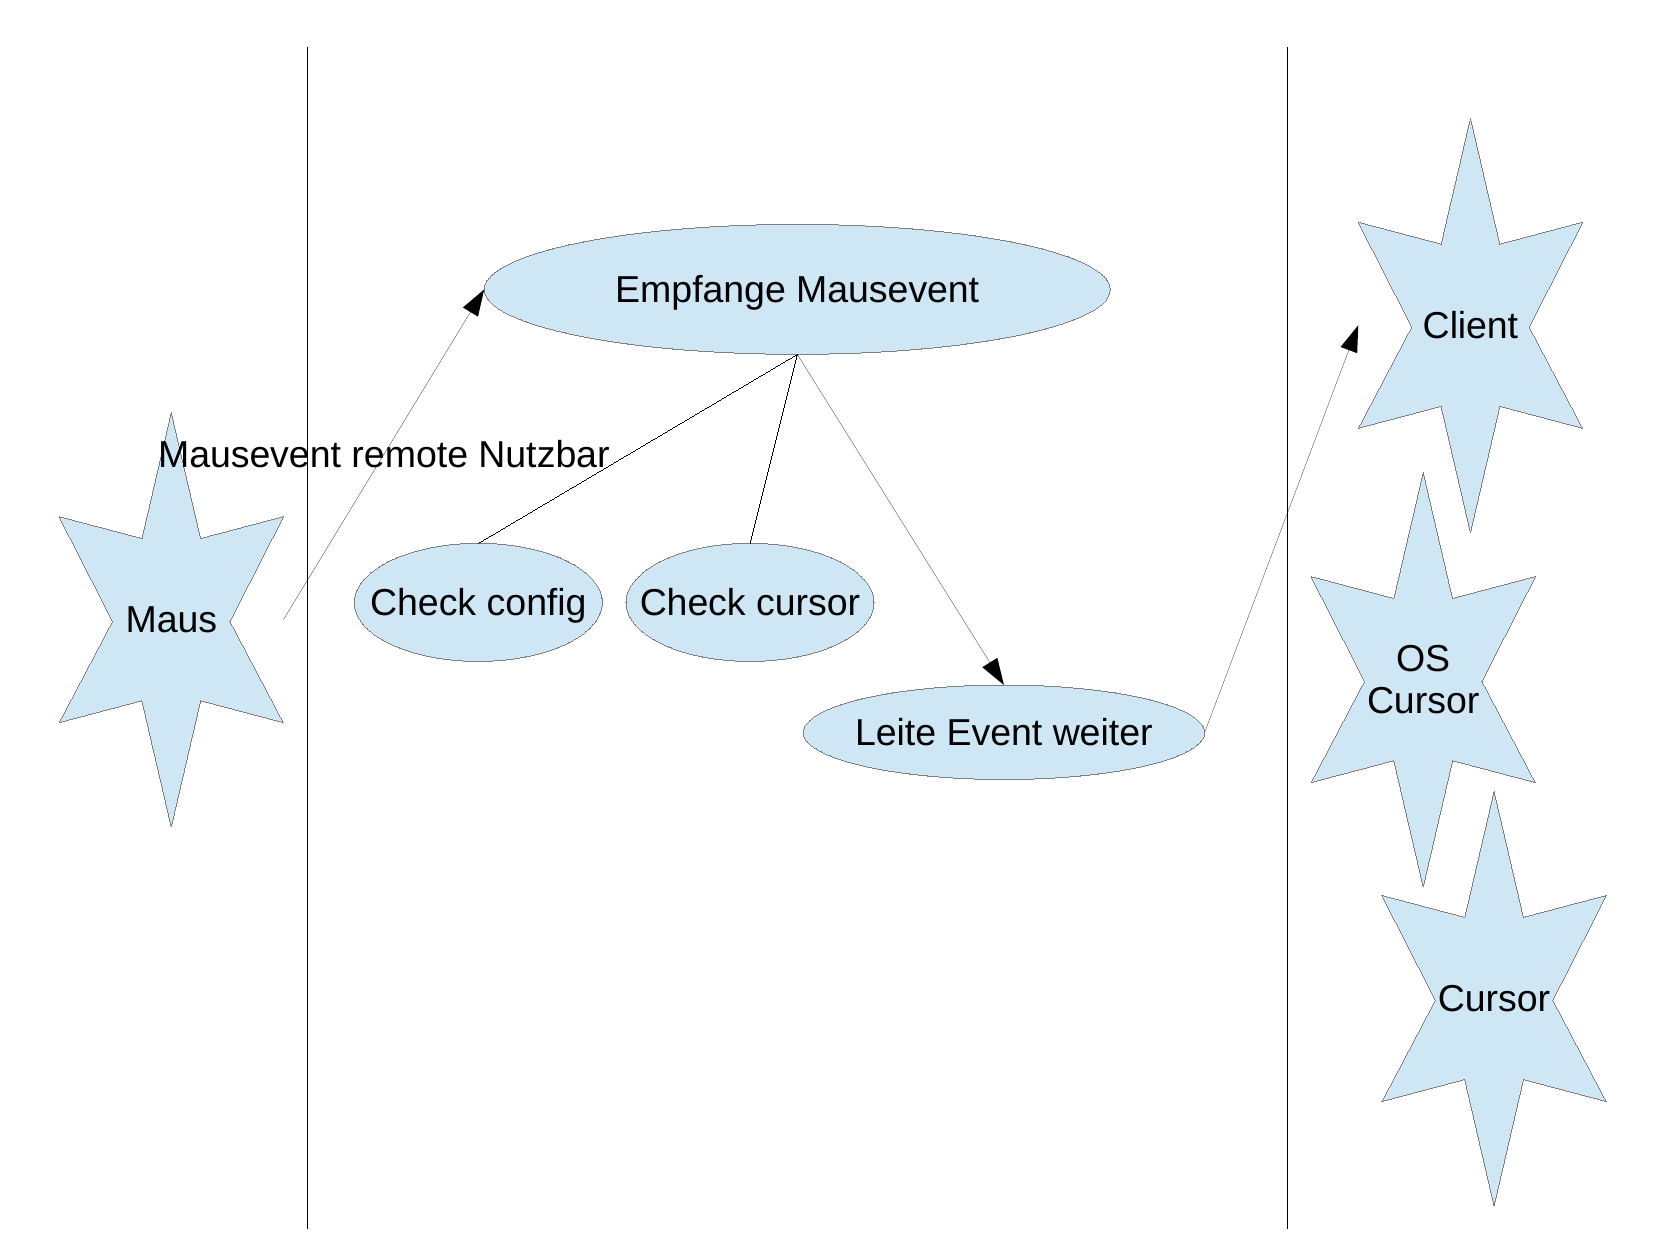

Client
Empfange Mausevent
Maus
OS
Cursor
Check config
Check cursor
Leite Event weiter
Cursor